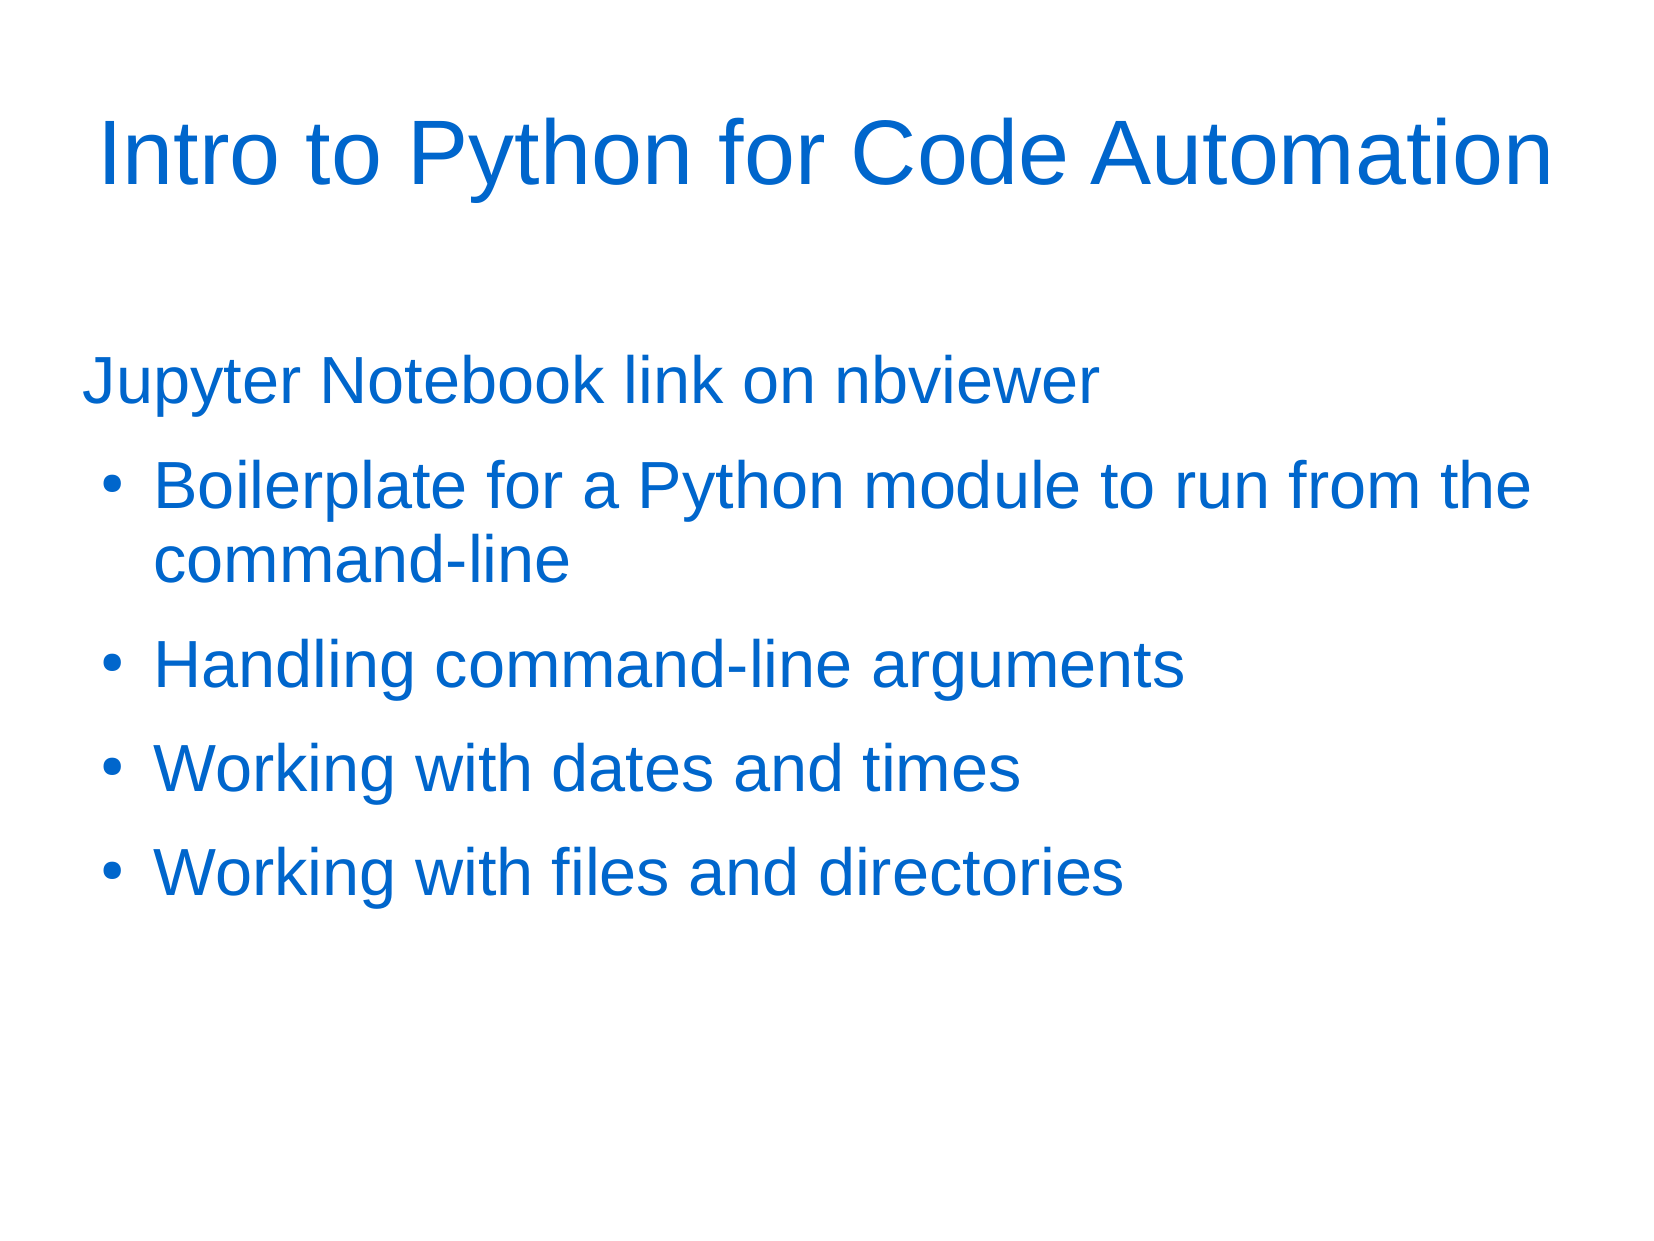

# Intro to Python for Code Automation
Jupyter Notebook link on nbviewer
Boilerplate for a Python module to run from the command-line
Handling command-line arguments
Working with dates and times
Working with files and directories